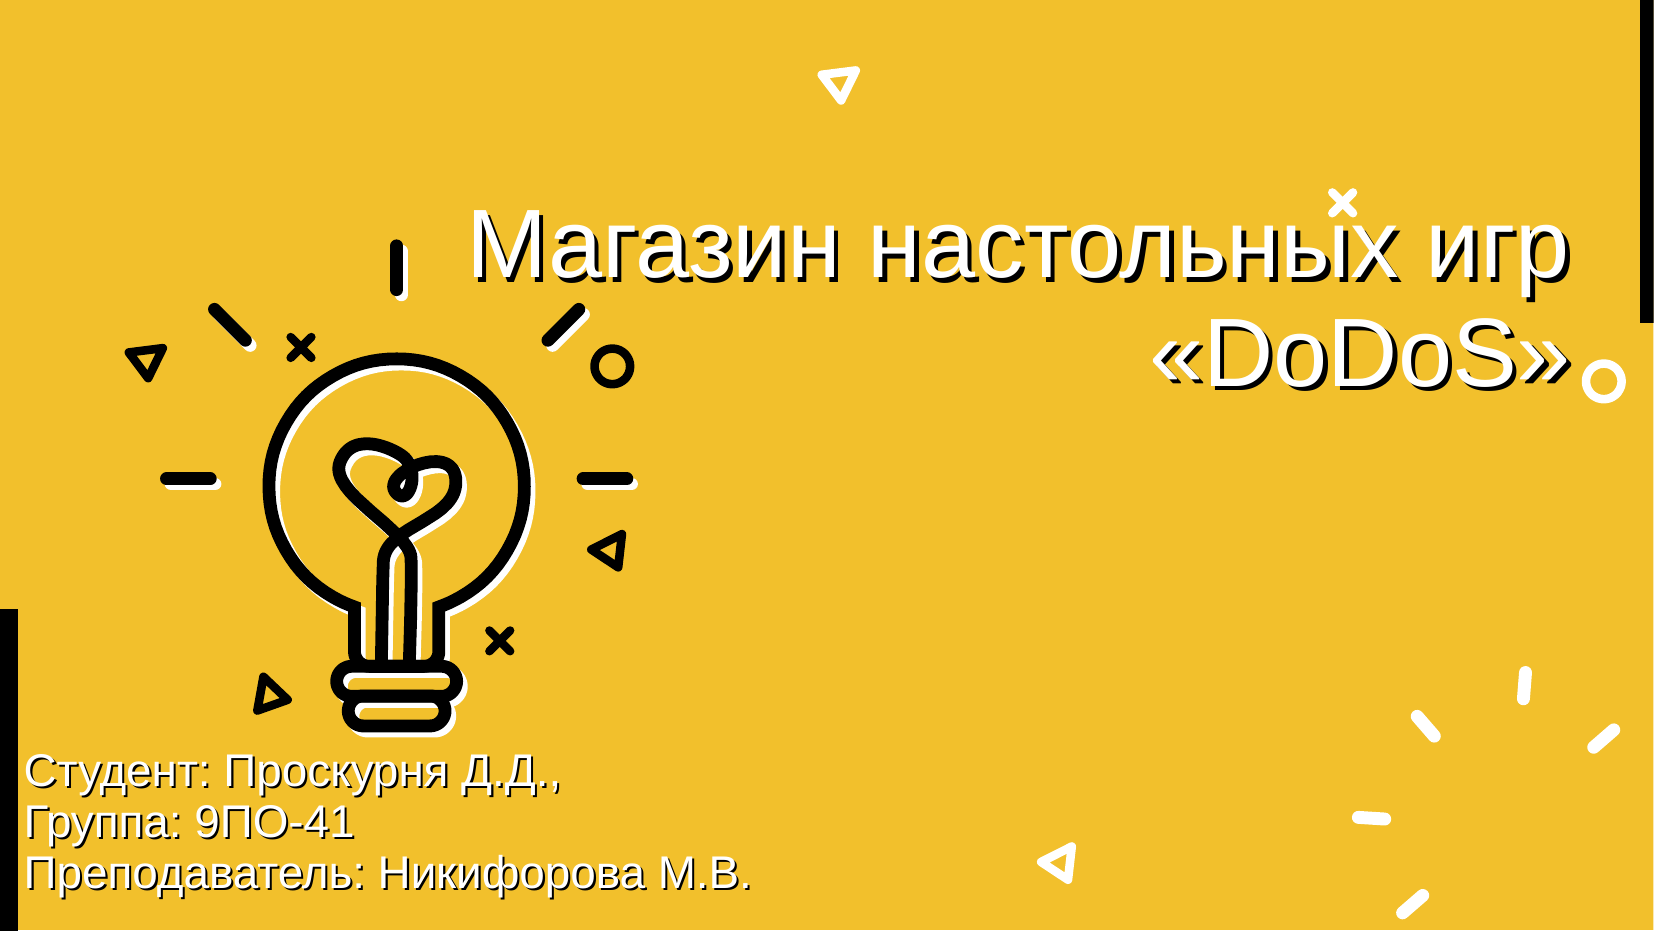

# Магазин настольных игр «DoDoS»
Студент: Проскурня Д.Д.,
Группа: 9ПО-41
Преподаватель: Никифорова М.В.